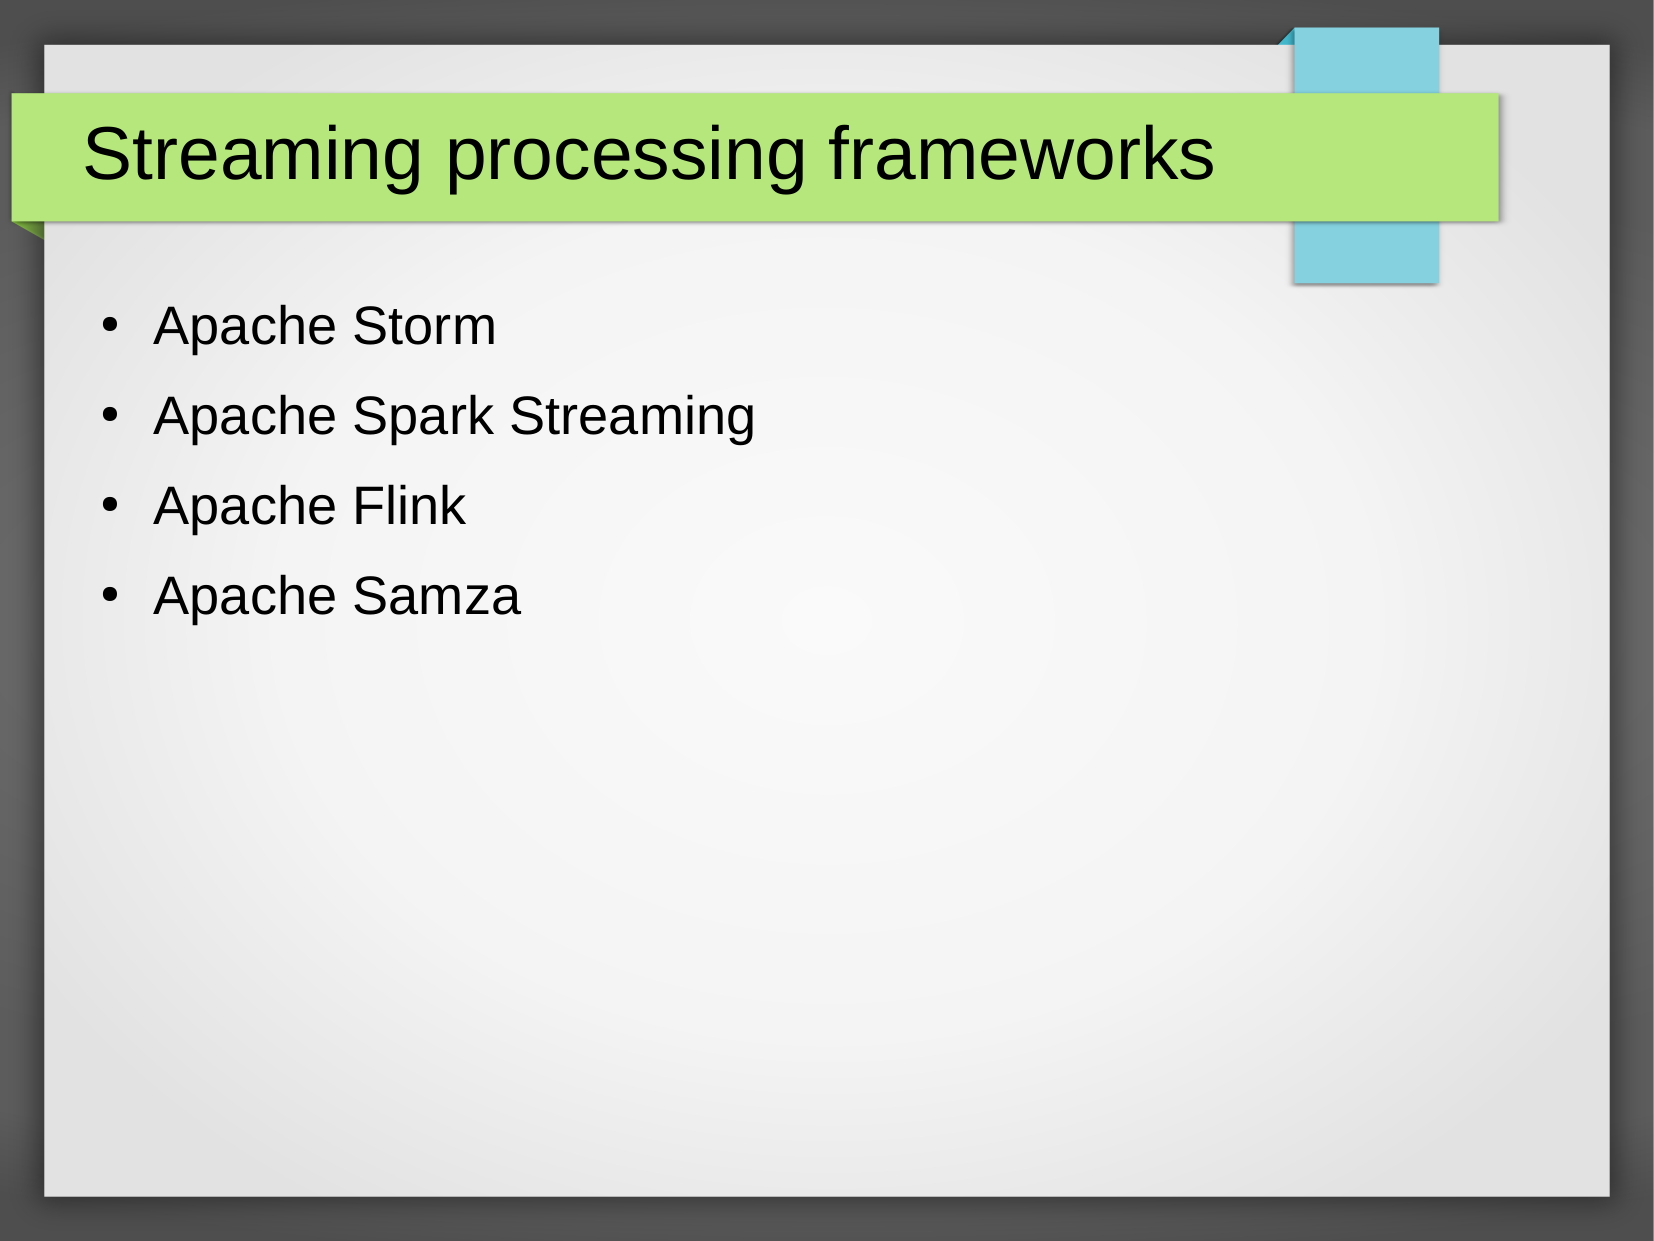

# Streaming processing frameworks
Apache Storm
Apache Spark Streaming
Apache Flink
Apache Samza